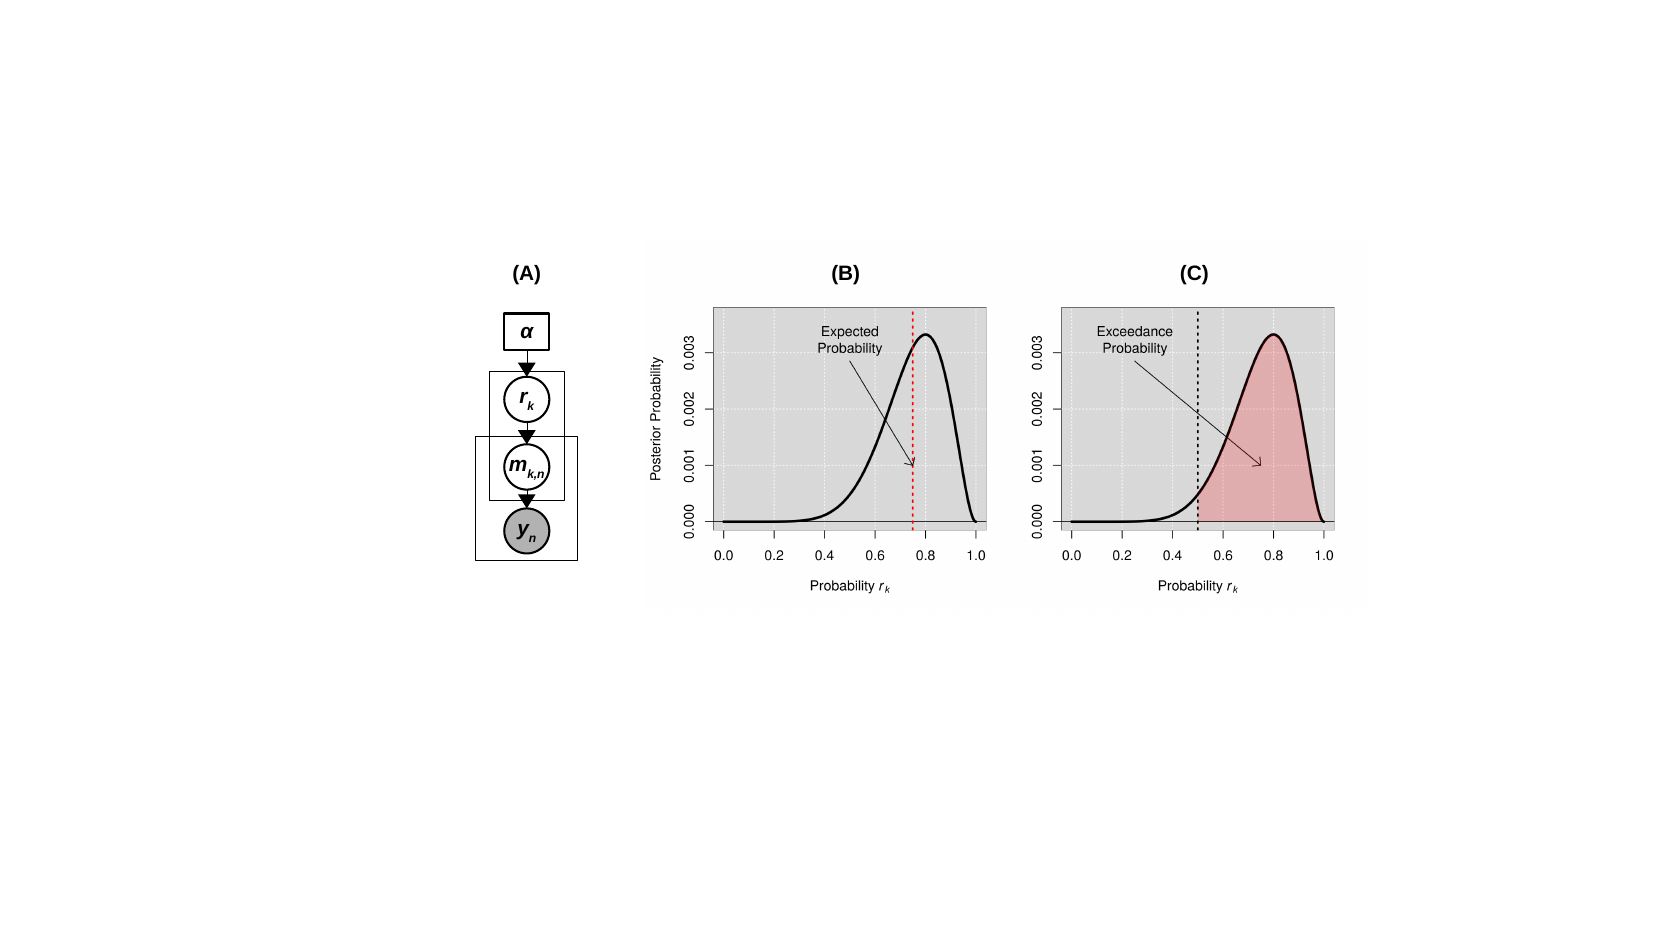

(A)
(B)
(C)
α
rk
mk,n
yn